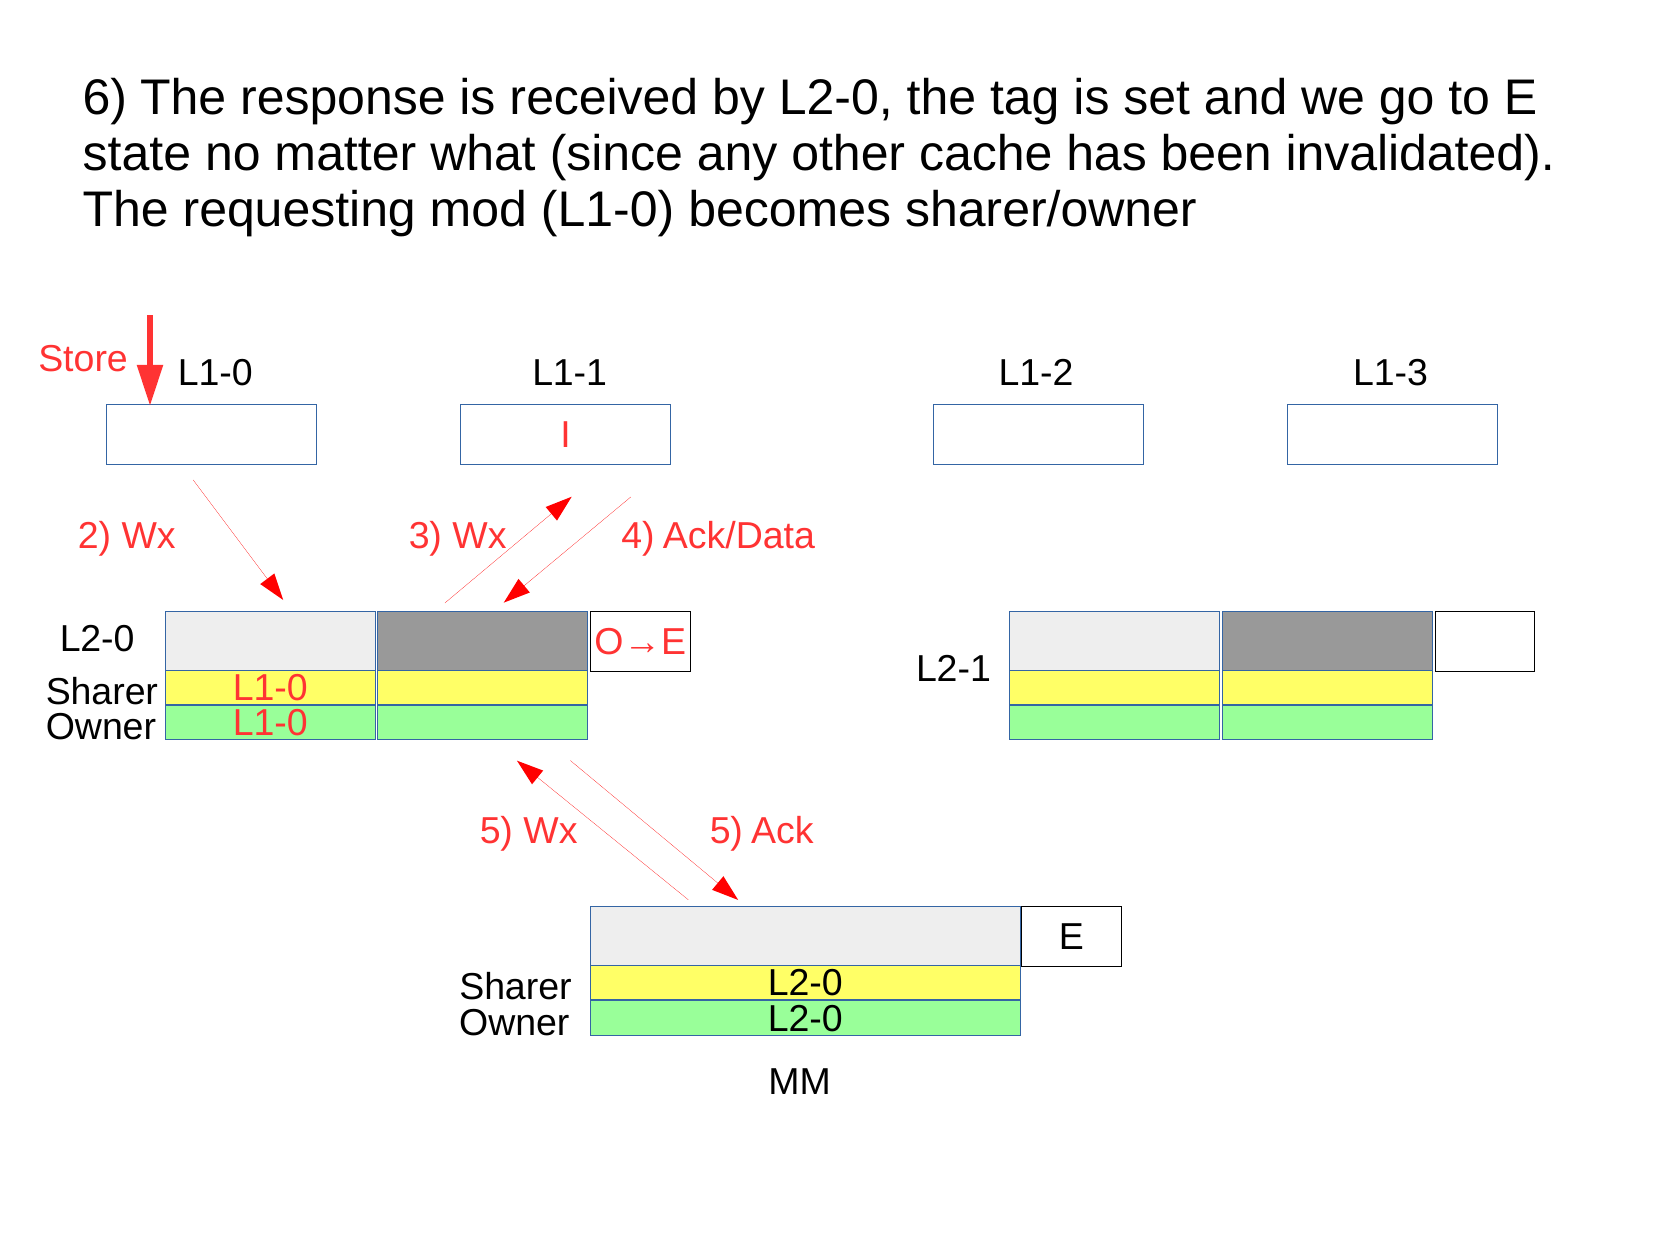

# 6) The response is received by L2-0, the tag is set and we go to E state no matter what (since any other cache has been invalidated). The requesting mod (L1-0) becomes sharer/owner
Store
L1-0
L1-1
L1-2
L1-3
I
2) Wx
4) Ack/Data
3) Wx
L2-0
O→E
L2-1
Sharer
L1-0
Owner
L1-0
5) Wx
5) Ack
E
Sharer
L2-0
Owner
L2-0
MM